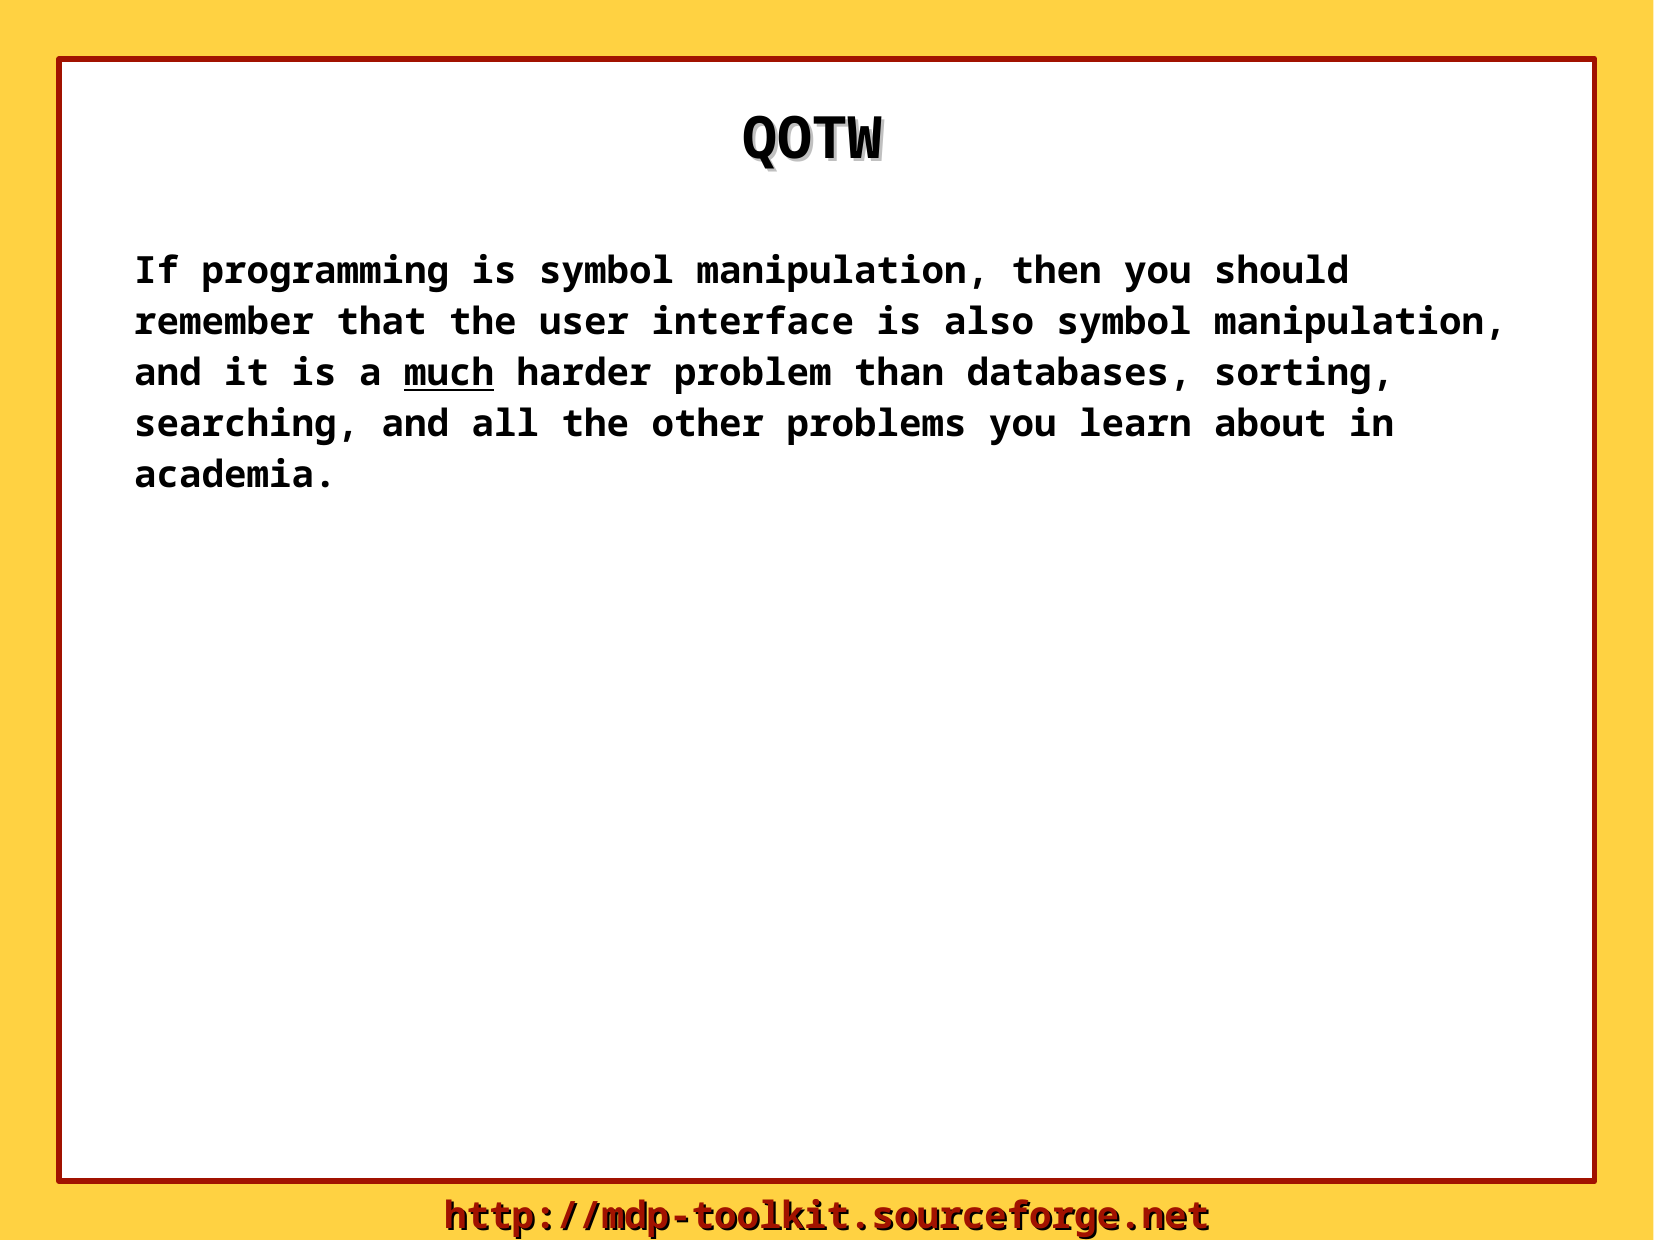

QOTW
If programming is symbol manipulation, then you should remember that the user interface is also symbol manipulation, and it is a much harder problem than databases, sorting, searching, and all the other problems you learn about in academia.